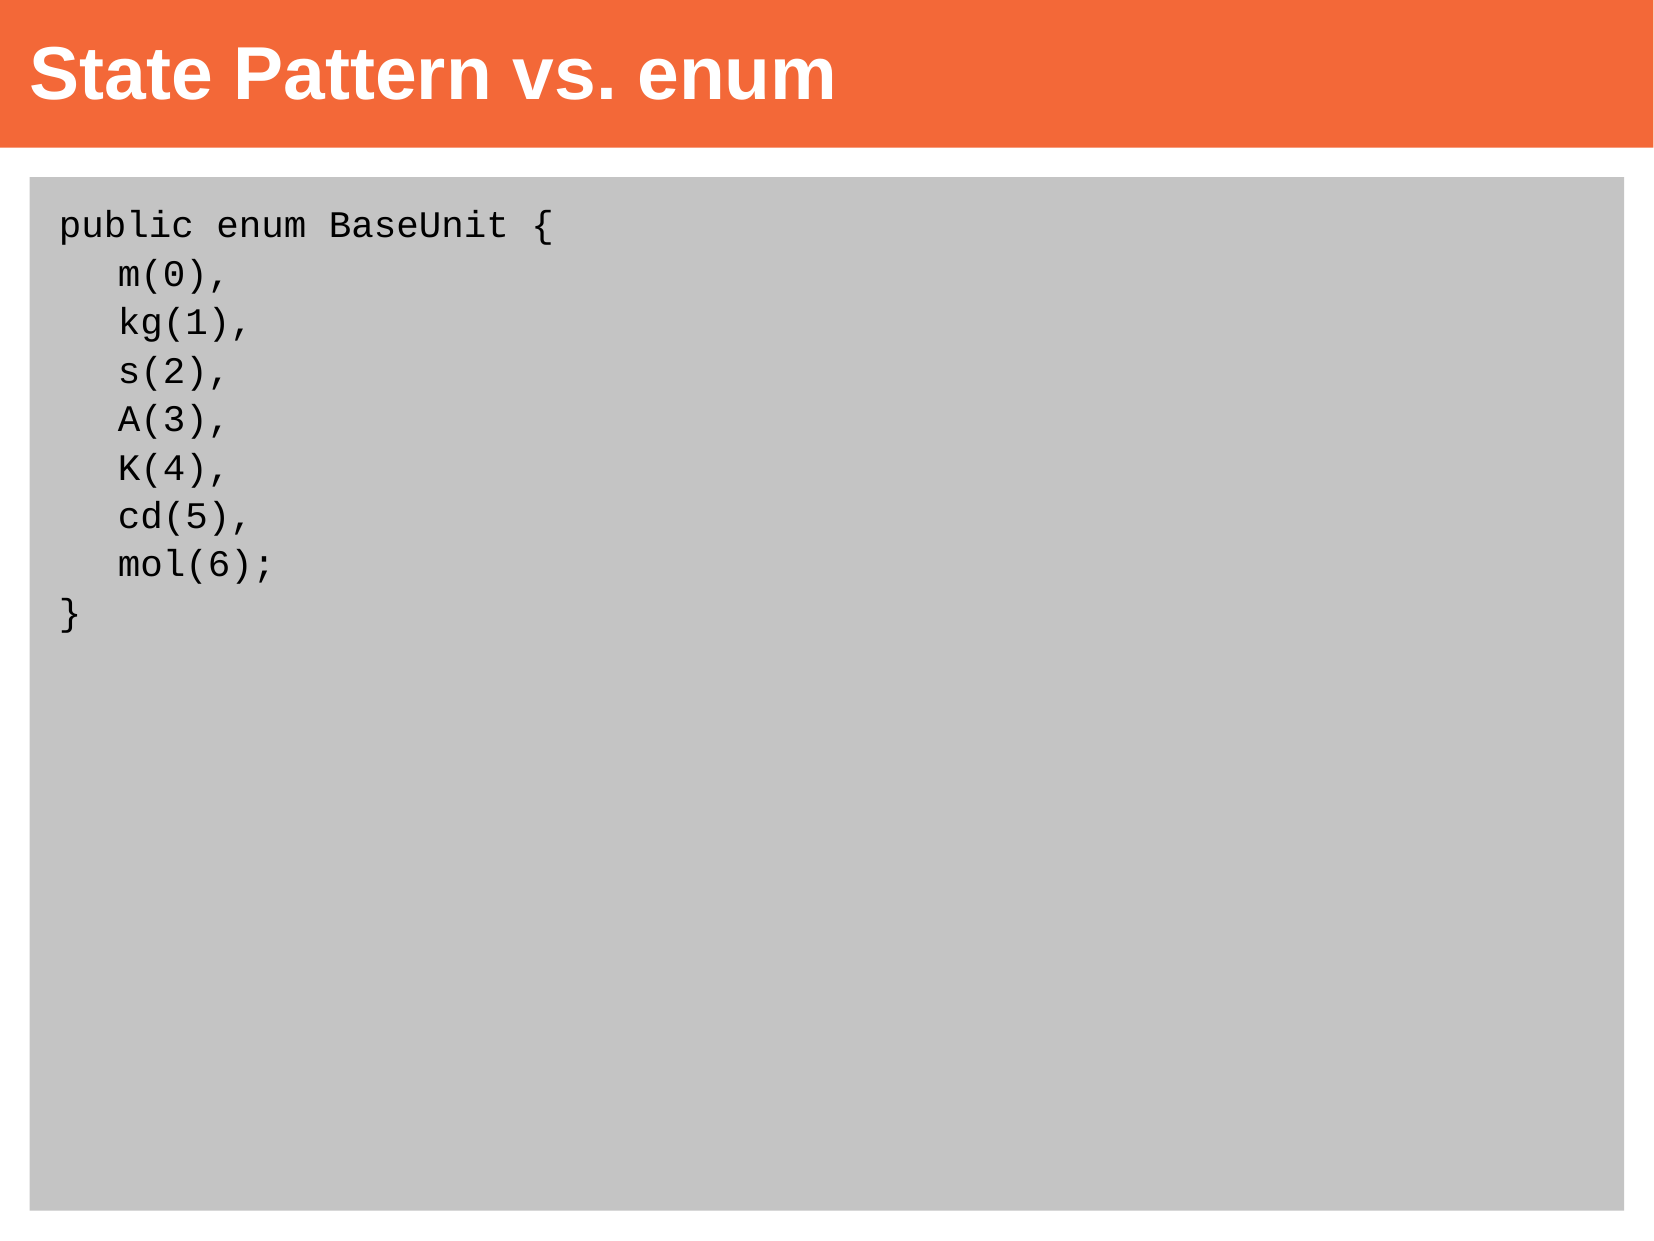

# State Pattern vs. enum
public enum BaseUnit {
m(0),
kg(1),
s(2),
A(3),
K(4),
cd(5),
mol(6);
}
Advanced Design and Programming
23
© 2018 Dirk Riehle - Some Rights Reserved